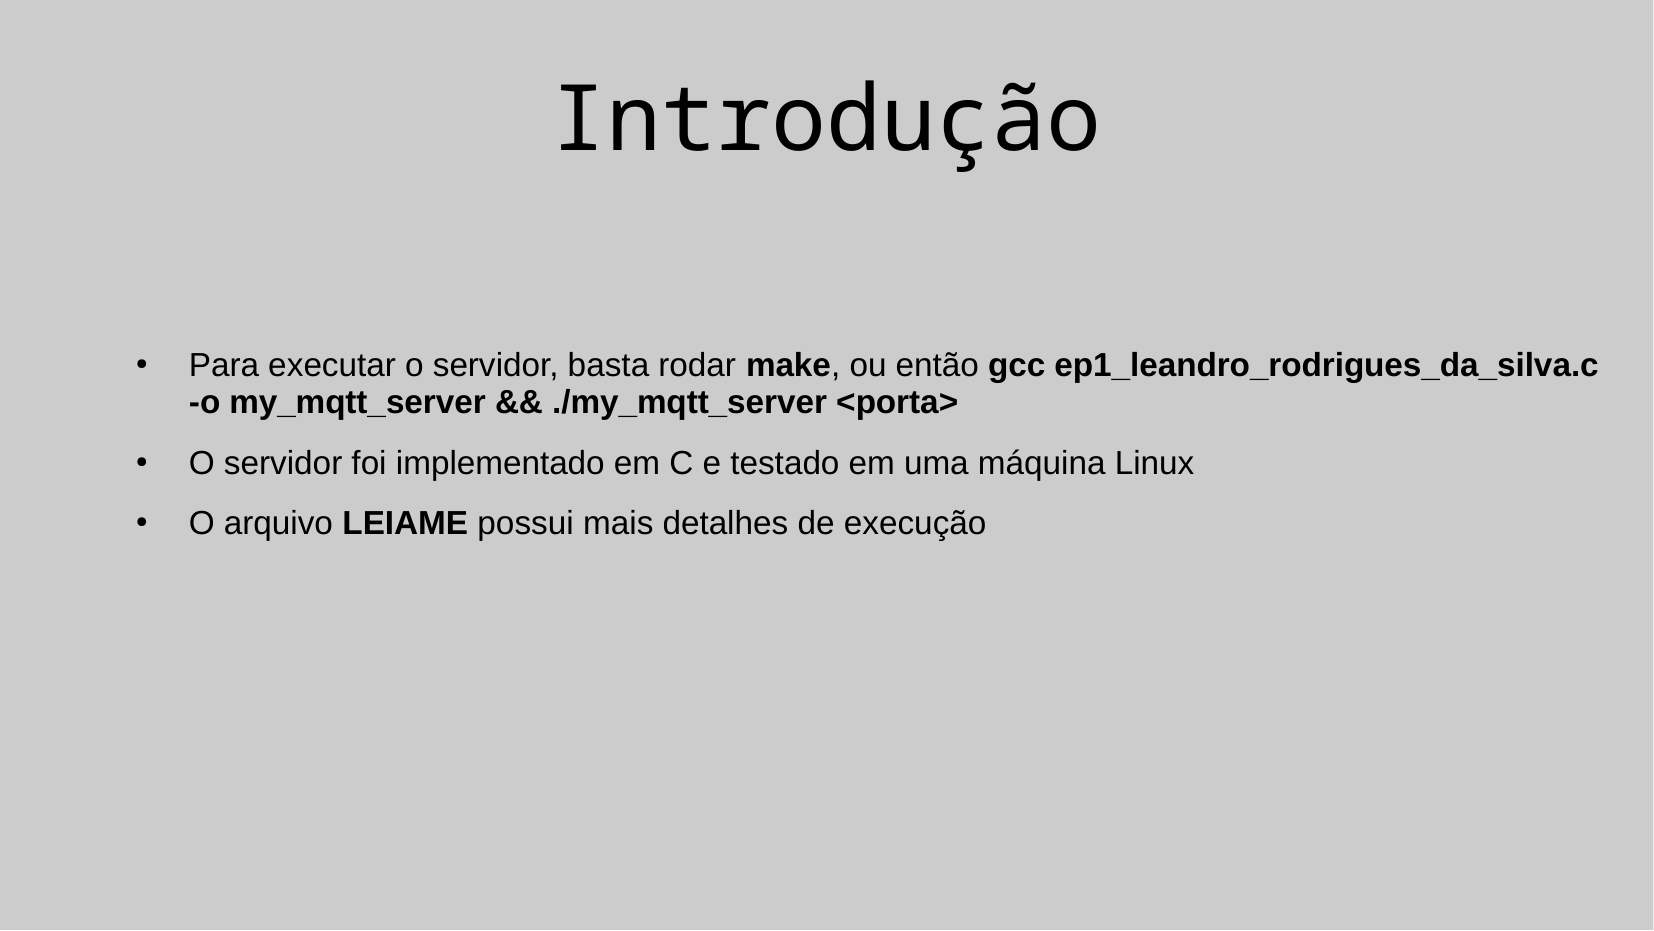

# Introdução
Para executar o servidor, basta rodar make, ou então gcc ep1_leandro_rodrigues_da_silva.c -o my_mqtt_server && ./my_mqtt_server <porta>
O servidor foi implementado em C e testado em uma máquina Linux
O arquivo LEIAME possui mais detalhes de execução